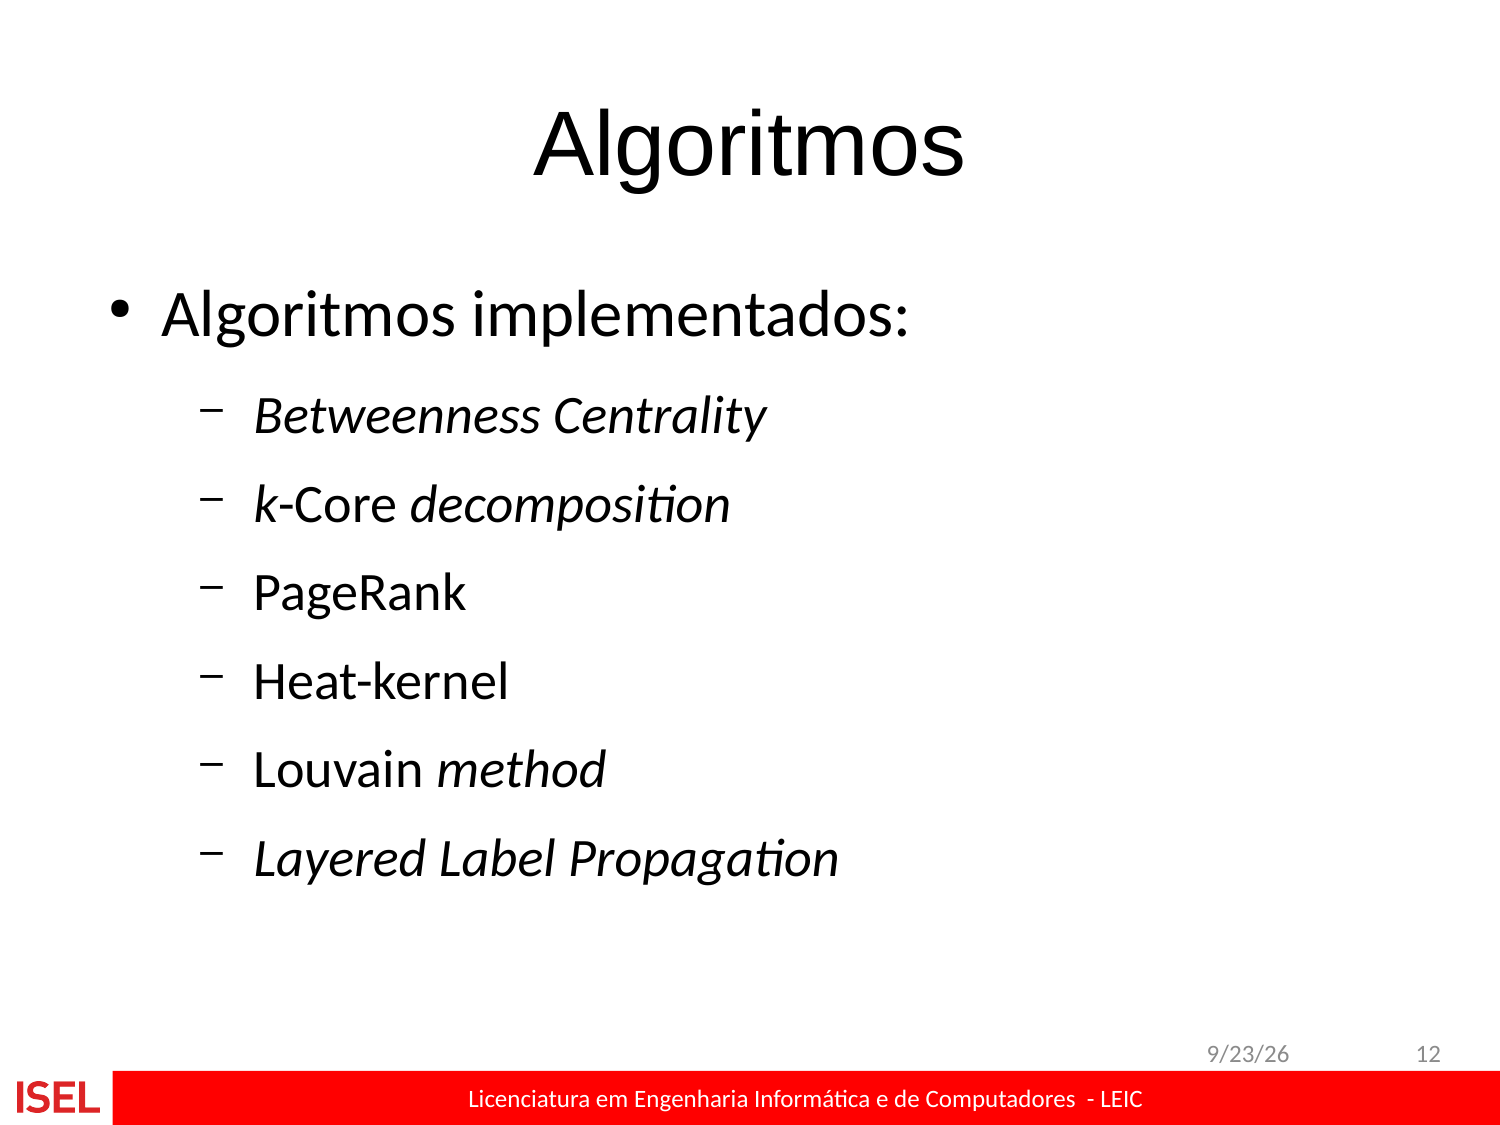

# Algoritmos
Algoritmos implementados:
Betweenness Centrality
k-Core decomposition
PageRank
Heat-kernel
Louvain method
Layered Label Propagation
Licenciatura em Engenharia Informática e de Computadores - LEIC